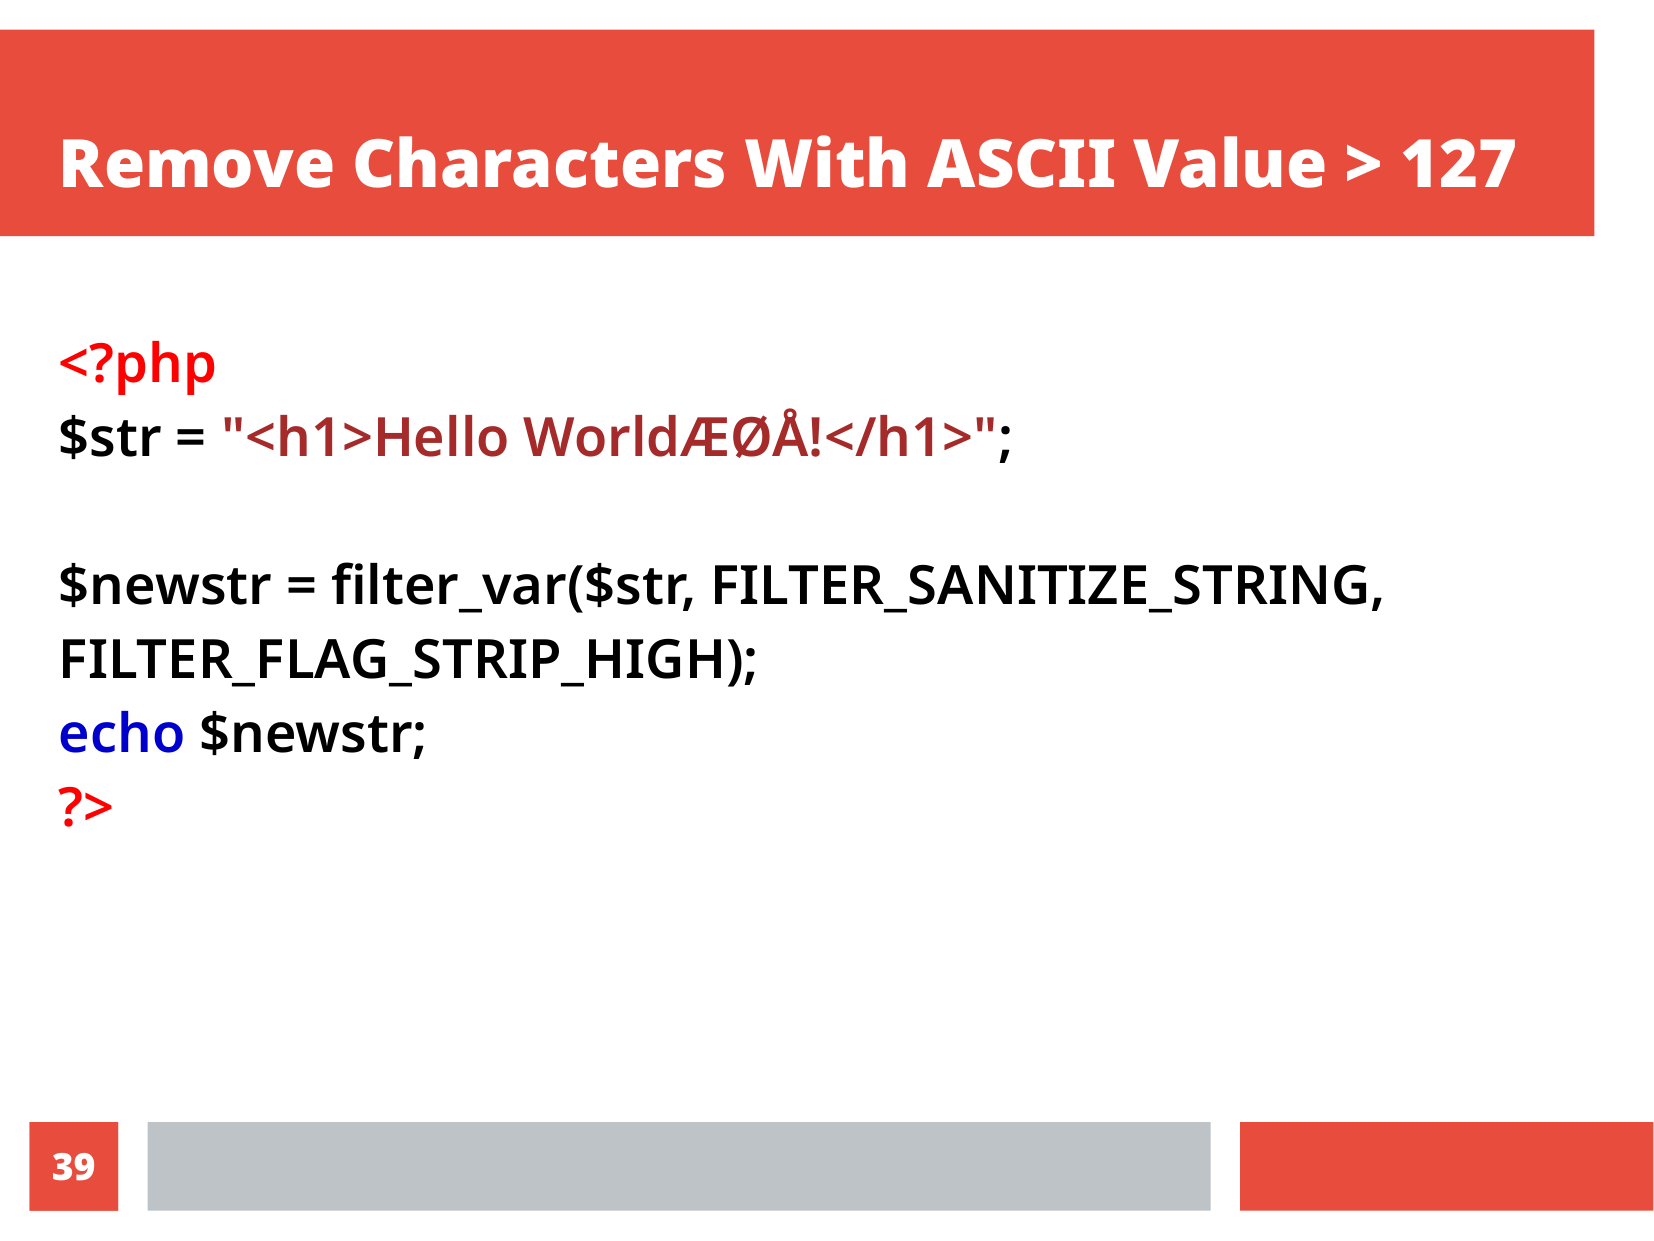

# Remove Characters With ASCII Value > 127
<?php
$str = "<h1>Hello WorldÆØÅ!</h1>";
$newstr = filter_var($str, FILTER_SANITIZE_STRING, FILTER_FLAG_STRIP_HIGH);
echo $newstr;
?>
39